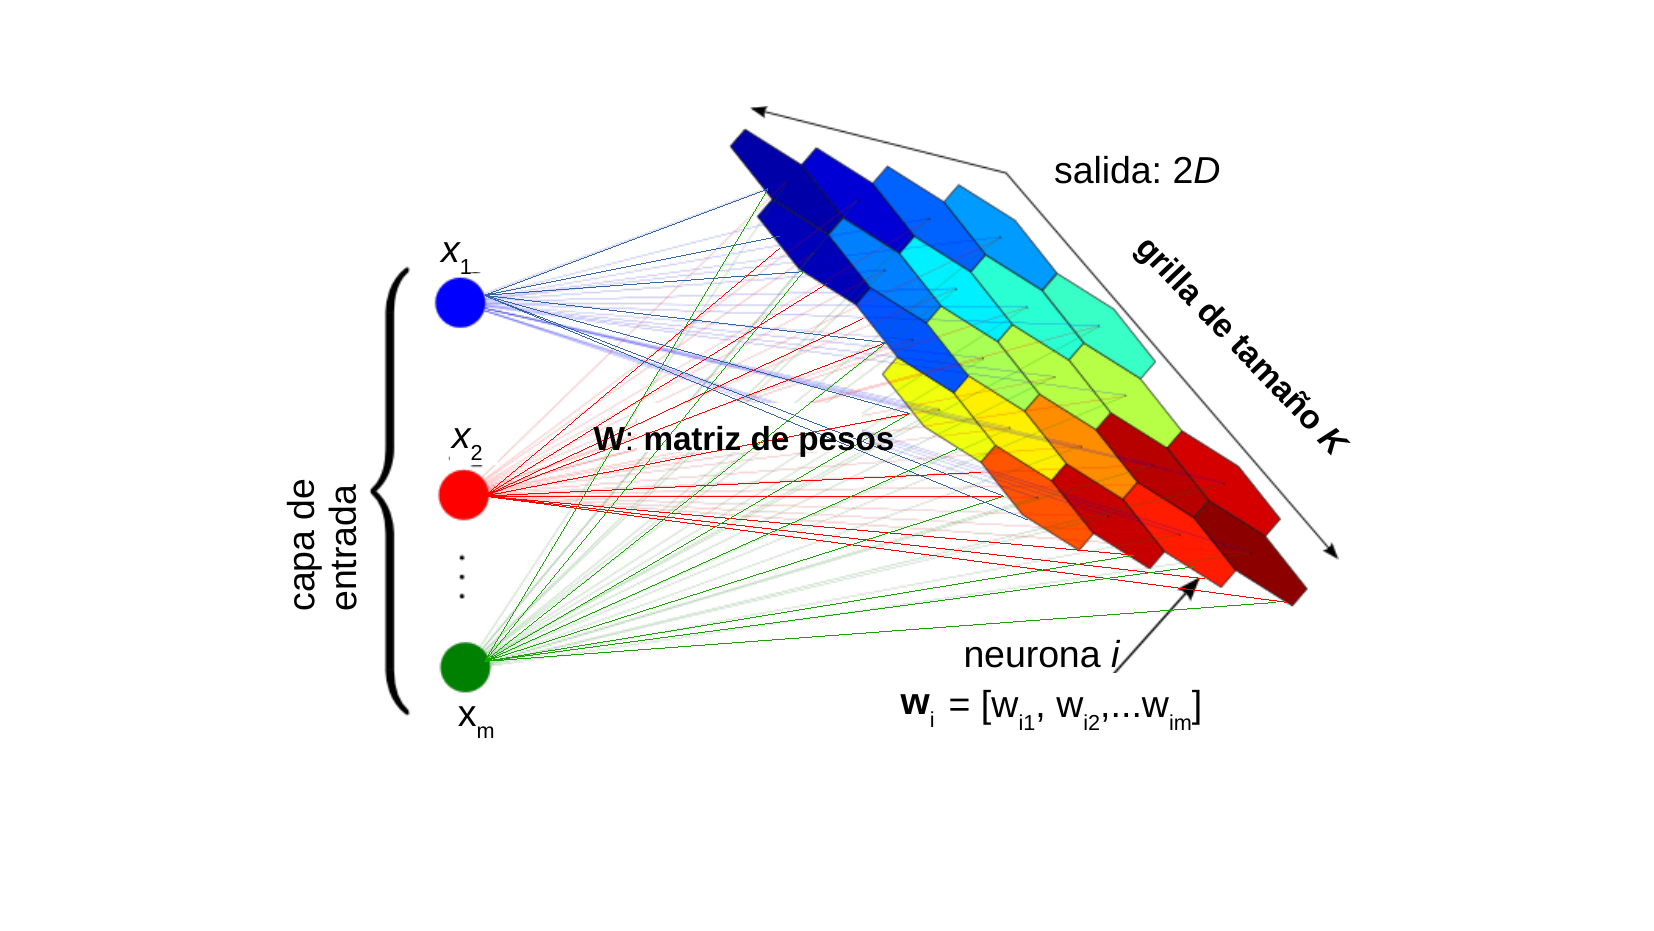

salida: 2D
x1
grilla de tamaño K
capa de entrada
x2
W: matriz de pesos
neurona i
wi
= [wi1, wi2,...wim]
xm